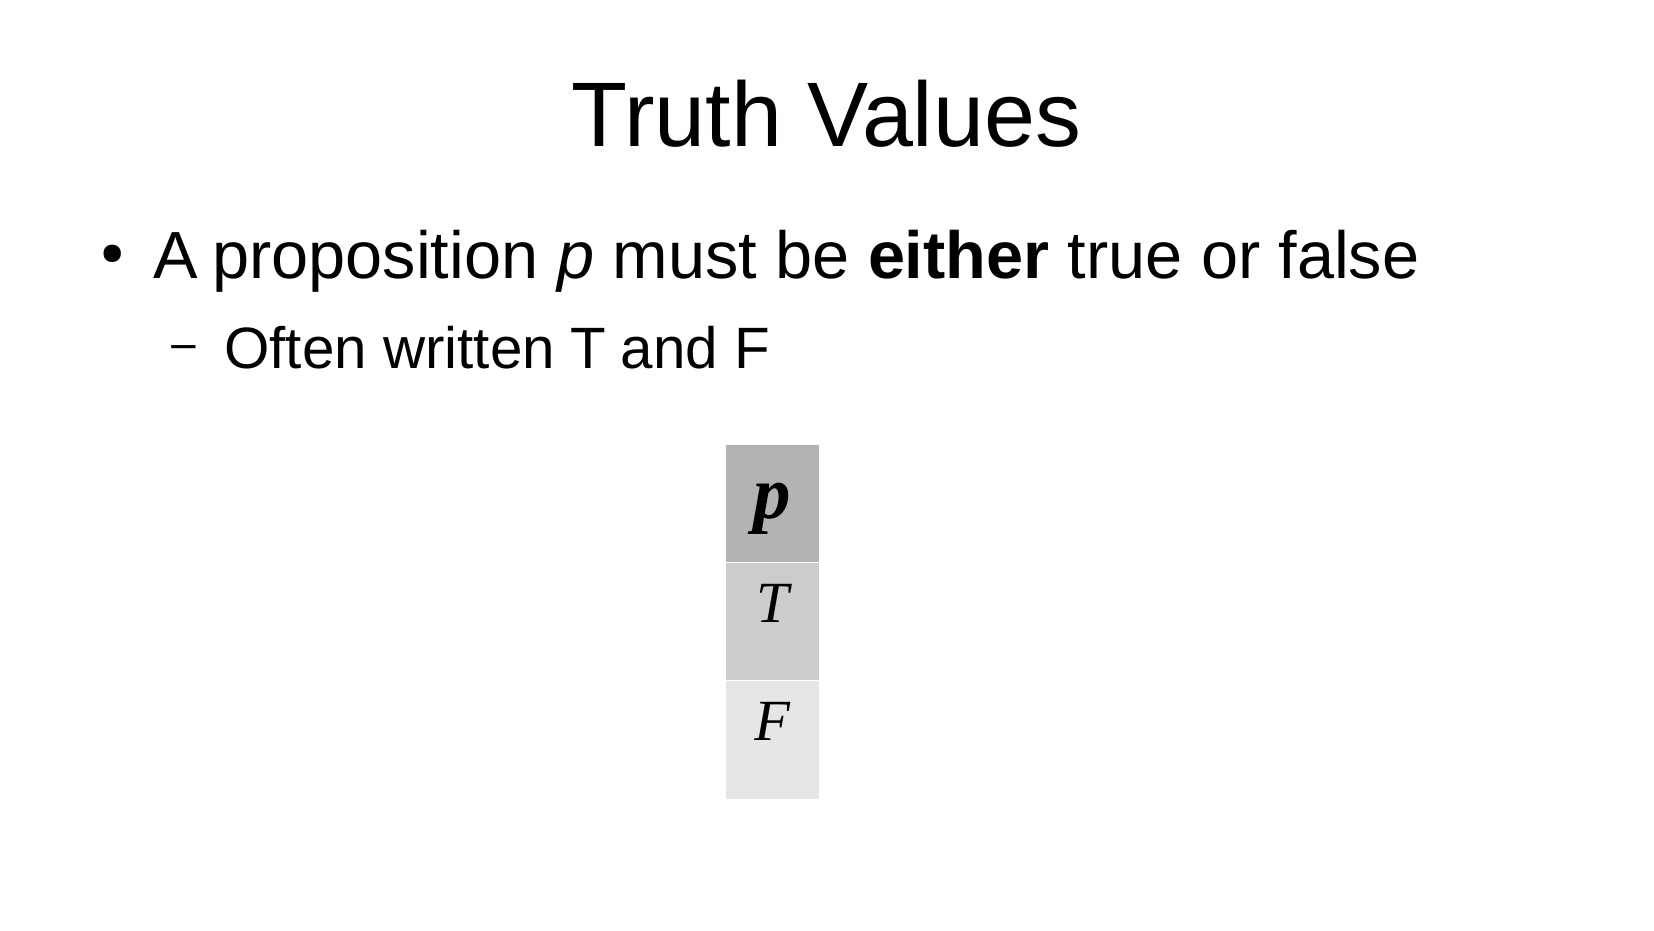

# Truth Values
A proposition p must be either true or false
Often written T and F
| p |
| --- |
| T |
| F |